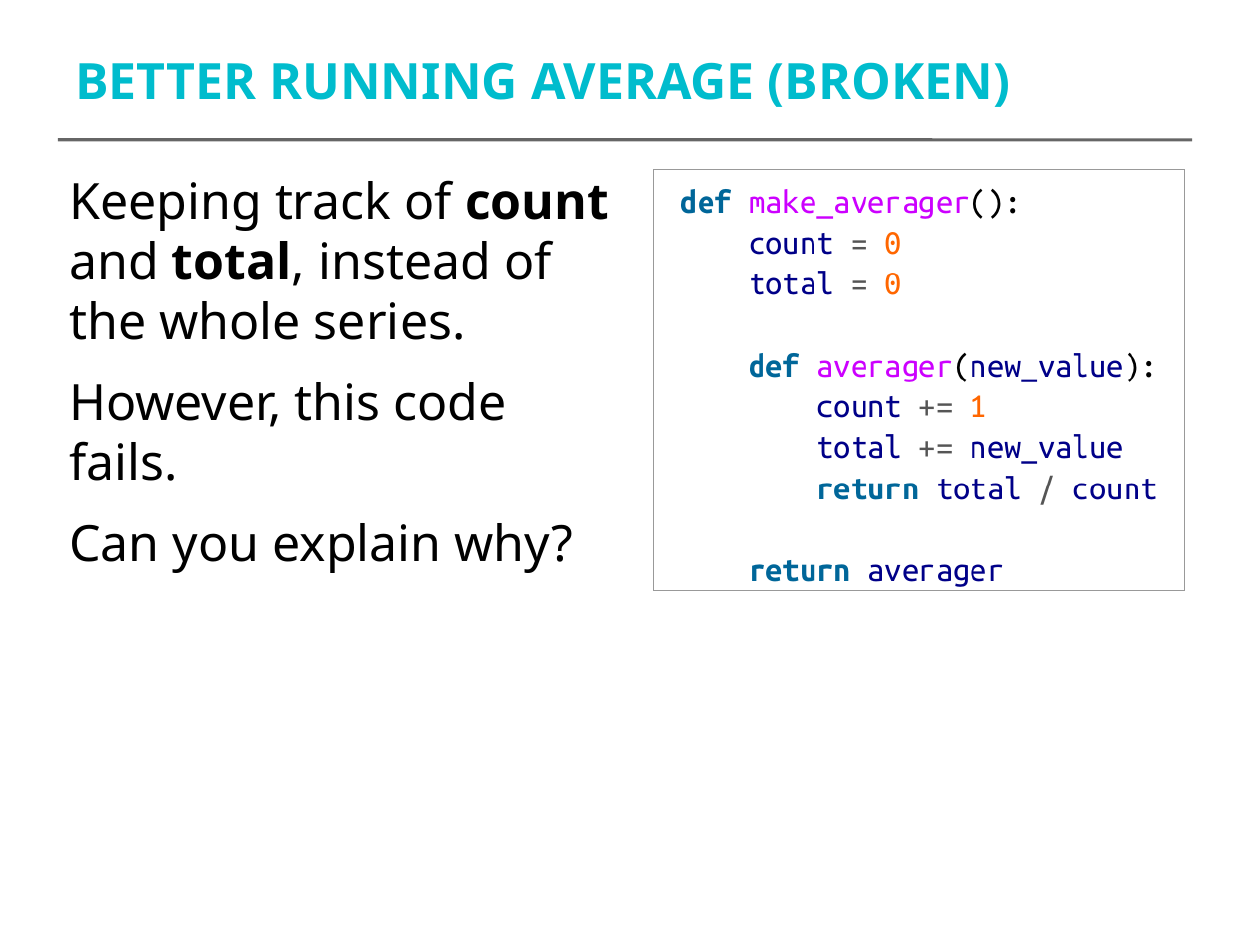

# BETTER RUNNING AVERAGE (BROKEN)
Keeping track of count and total, instead of the whole series.
However, this code fails.
Can you explain why?